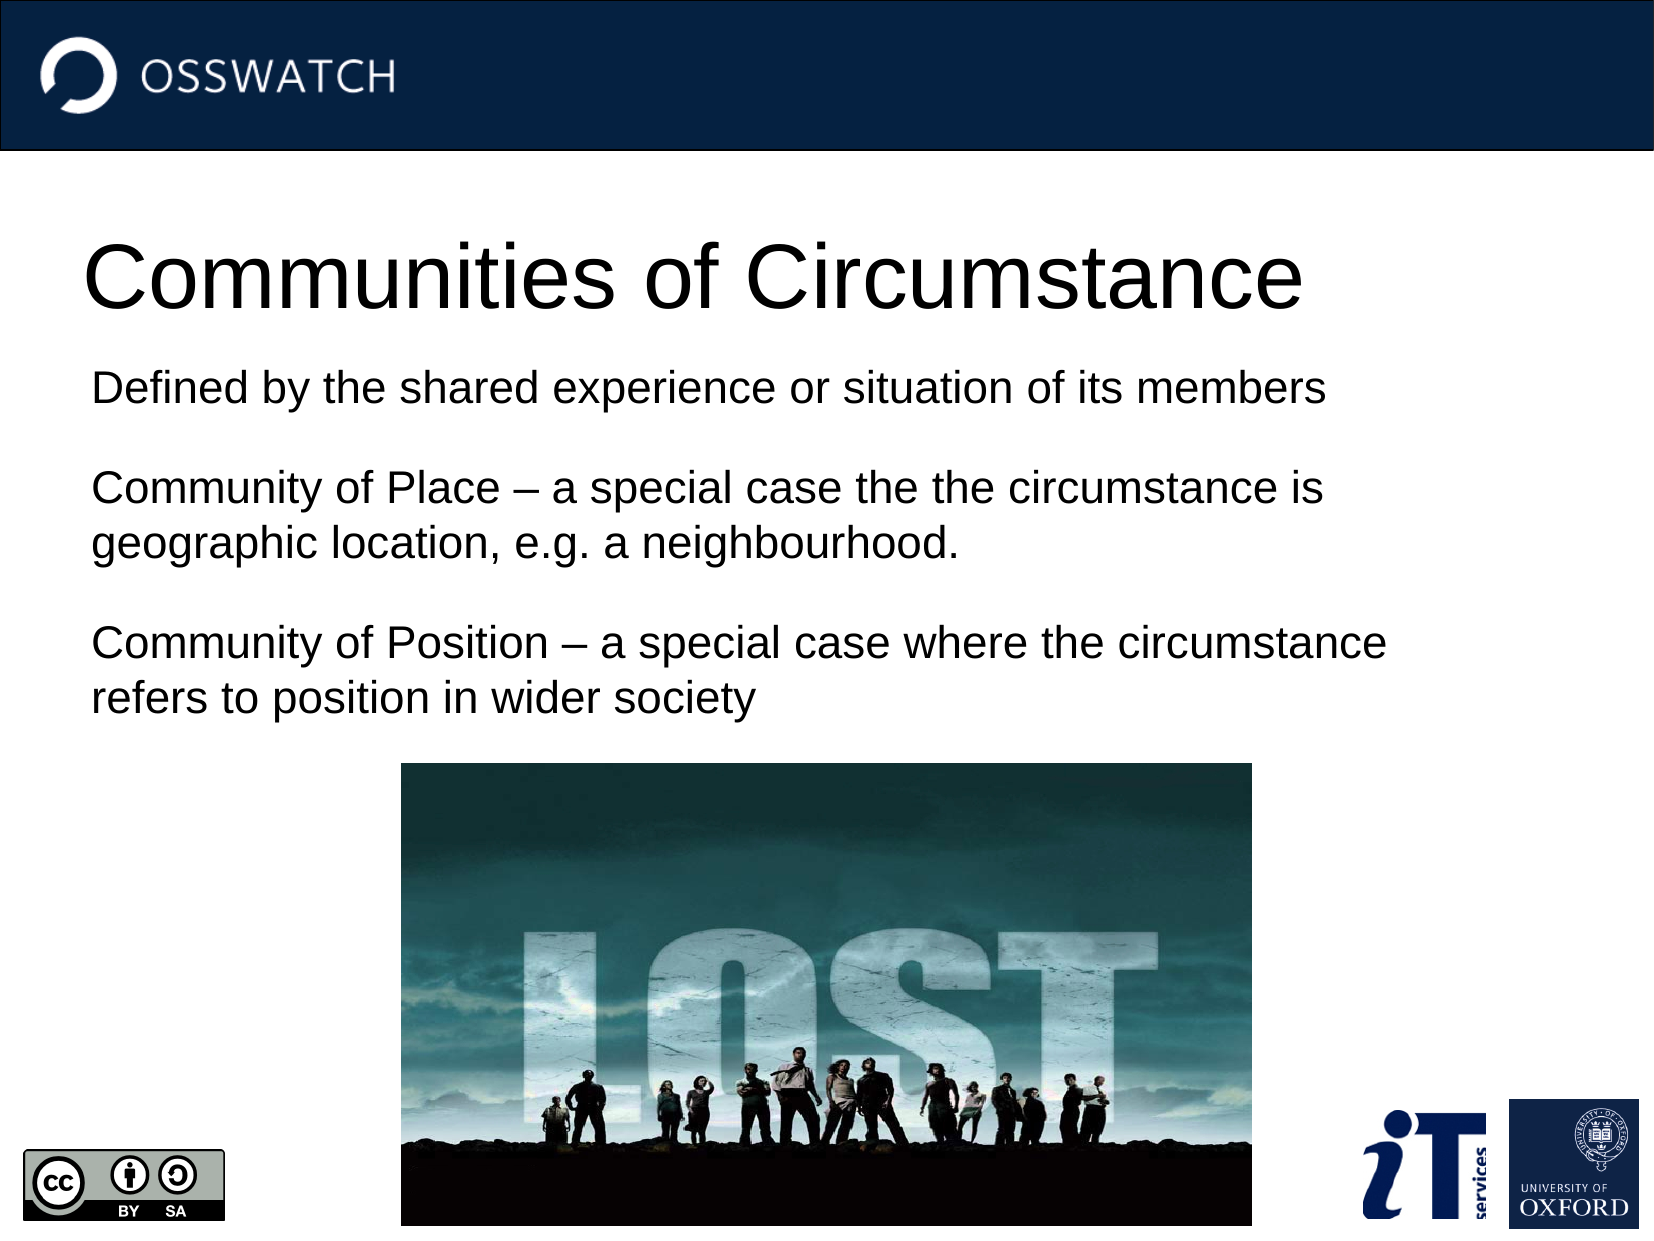

Communities of Circumstance
Defined by the shared experience or situation of its members
Community of Place – a special case the the circumstance is
geographic location, e.g. a neighbourhood.
Community of Position – a special case where the circumstance
refers to position in wider society